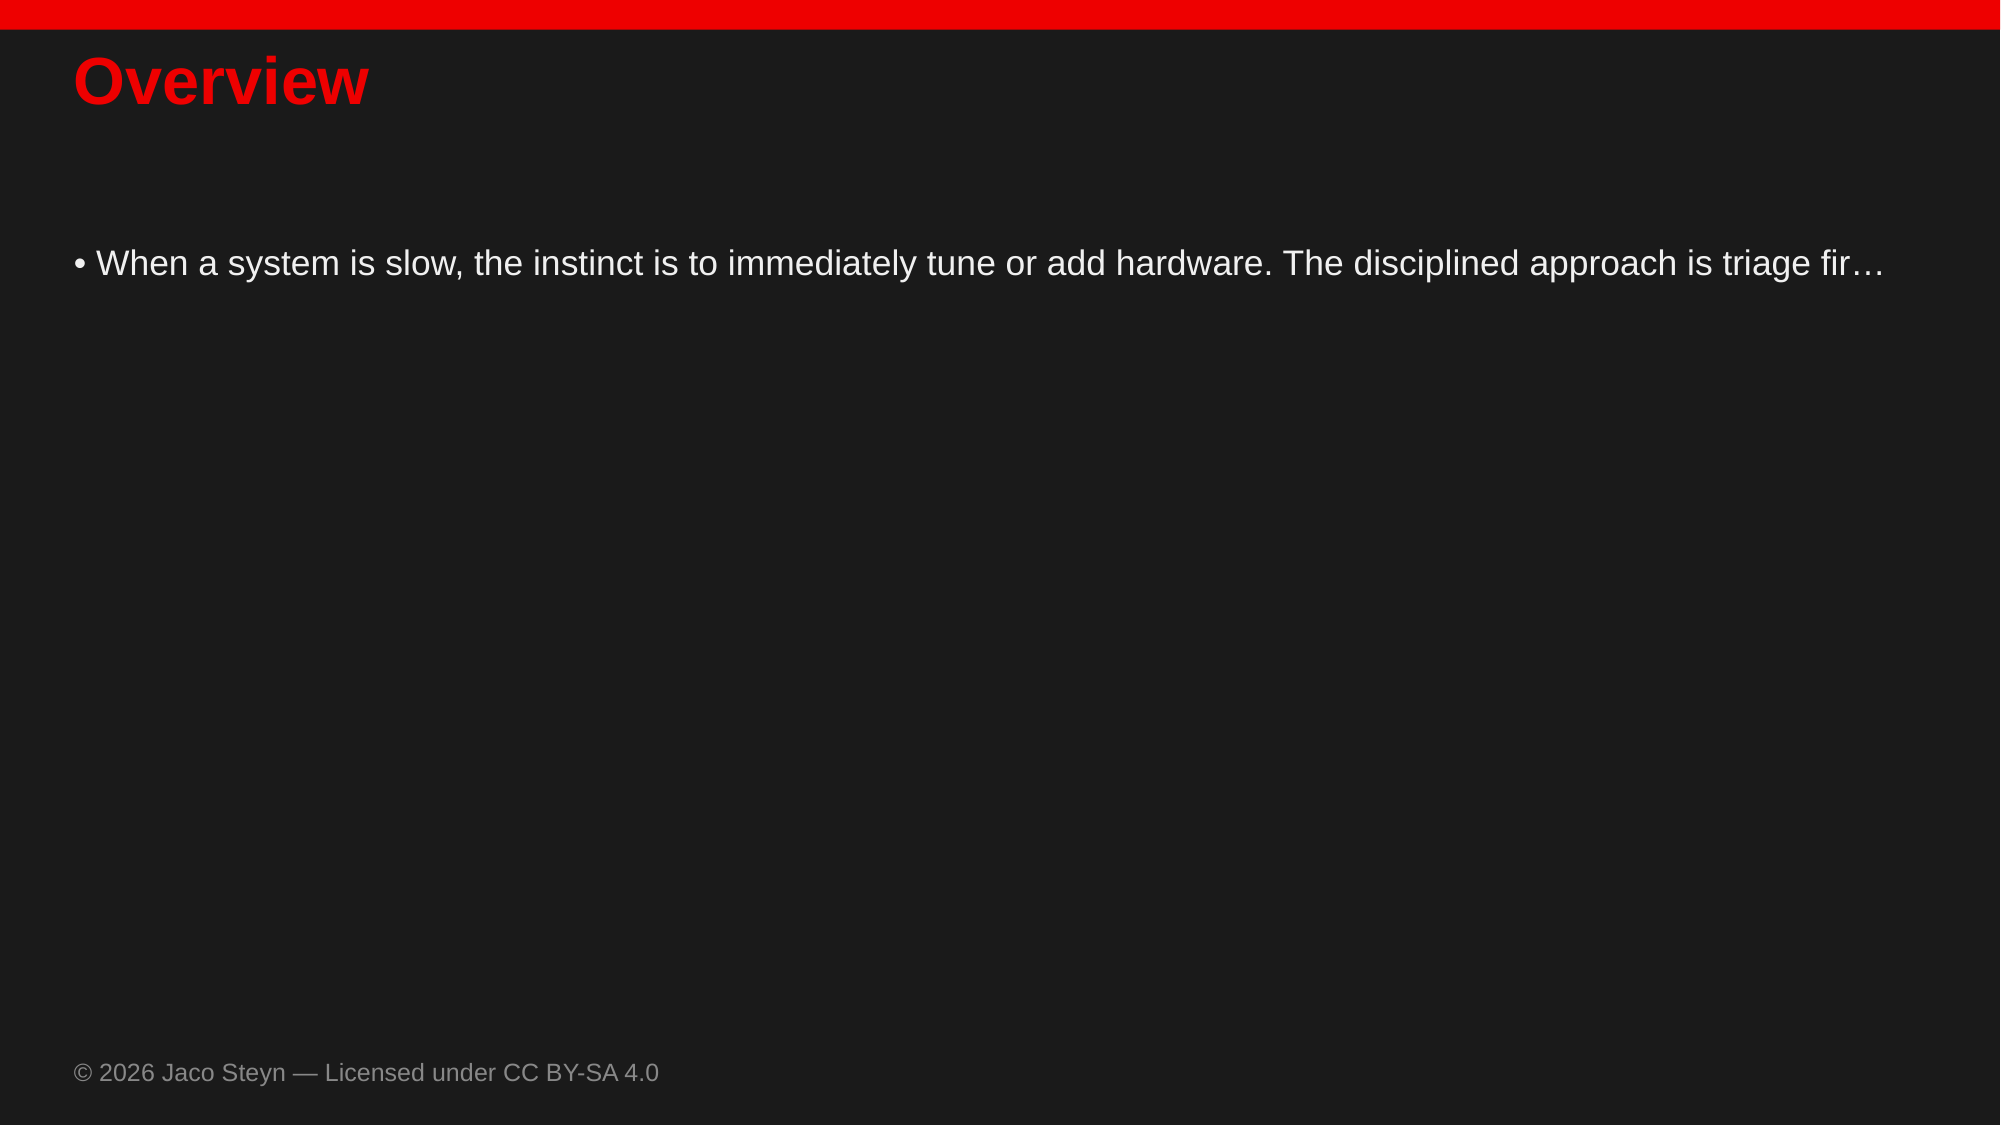

Overview
• When a system is slow, the instinct is to immediately tune or add hardware. The disciplined approach is triage fir…
© 2026 Jaco Steyn — Licensed under CC BY-SA 4.0